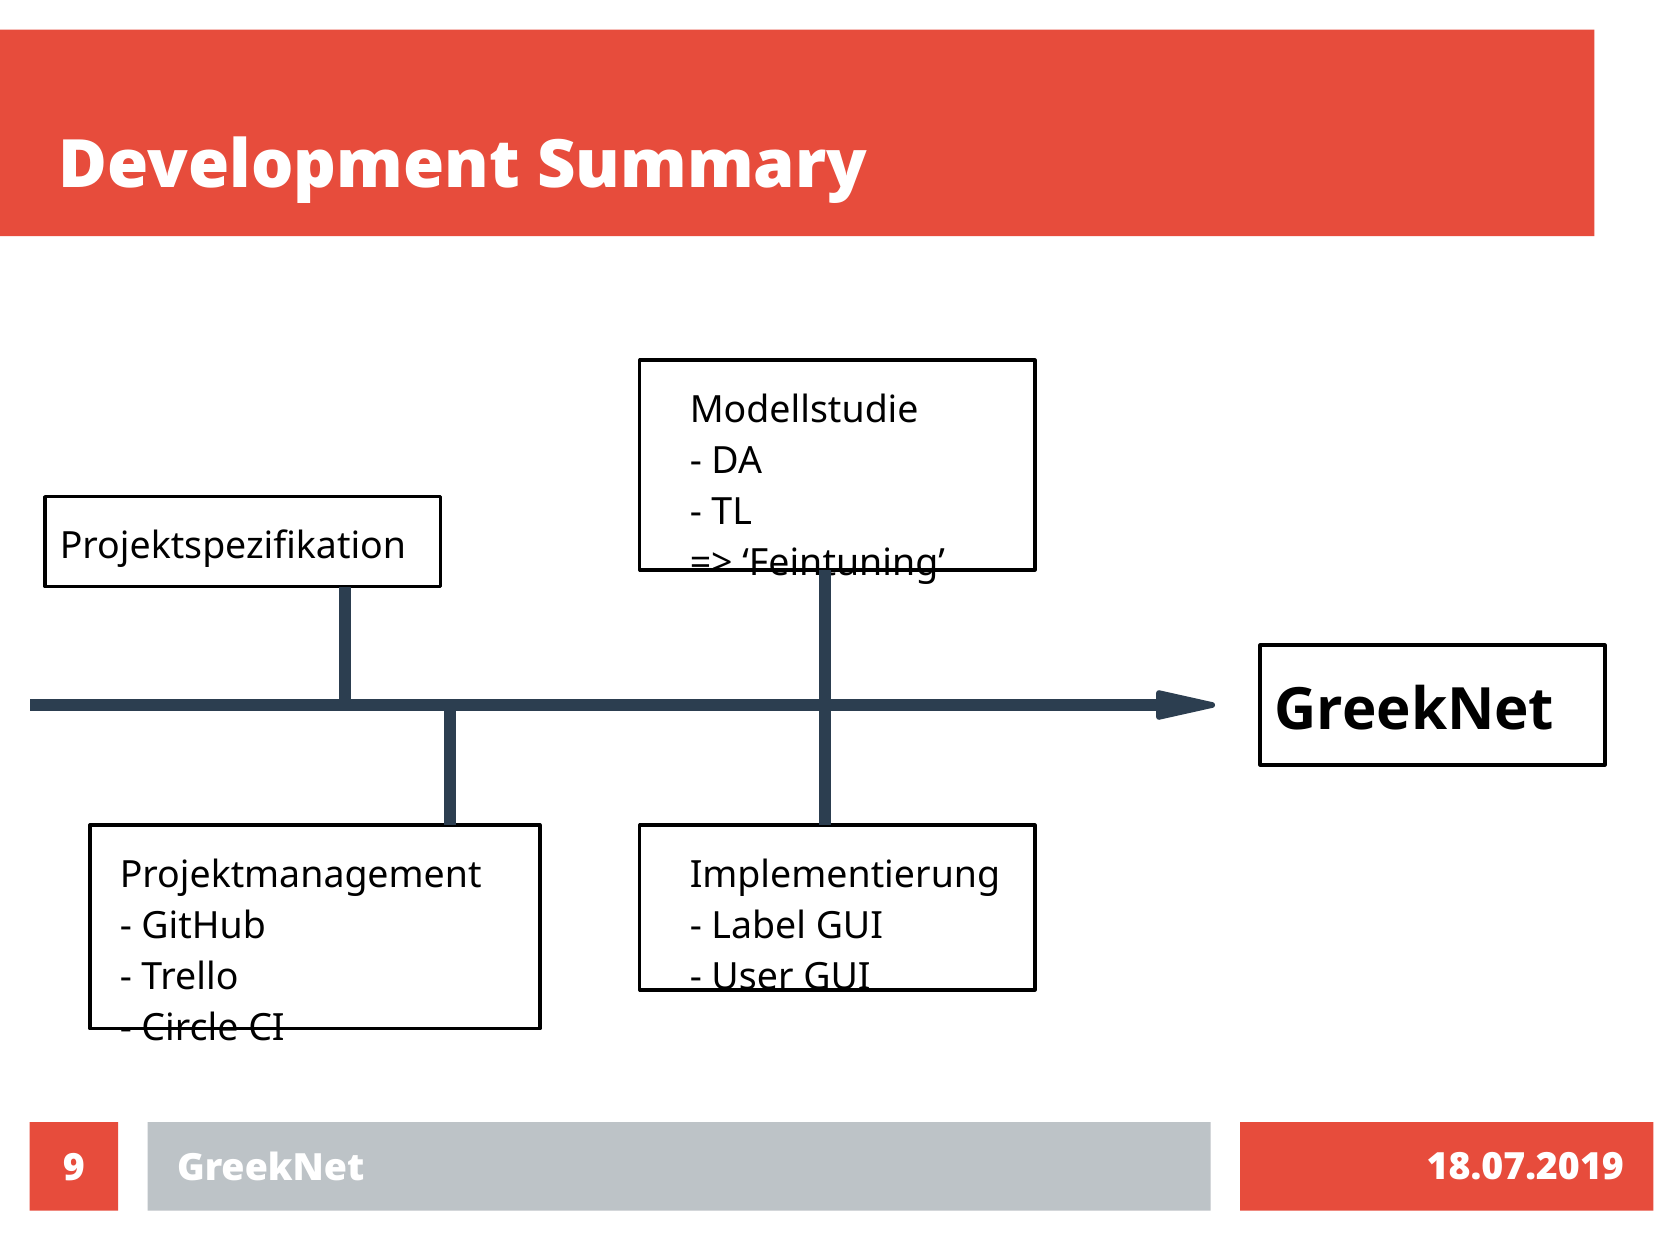

# Development Summary
Modellstudie
- DA
- TL
=> ‘Feintuning’
Projektspezifikation
GreekNet
Projektmanagement
- GitHub
- Trello
- Circle CI
Implementierung
- Label GUI
- User GUI
9
GreekNet
18.07.2019